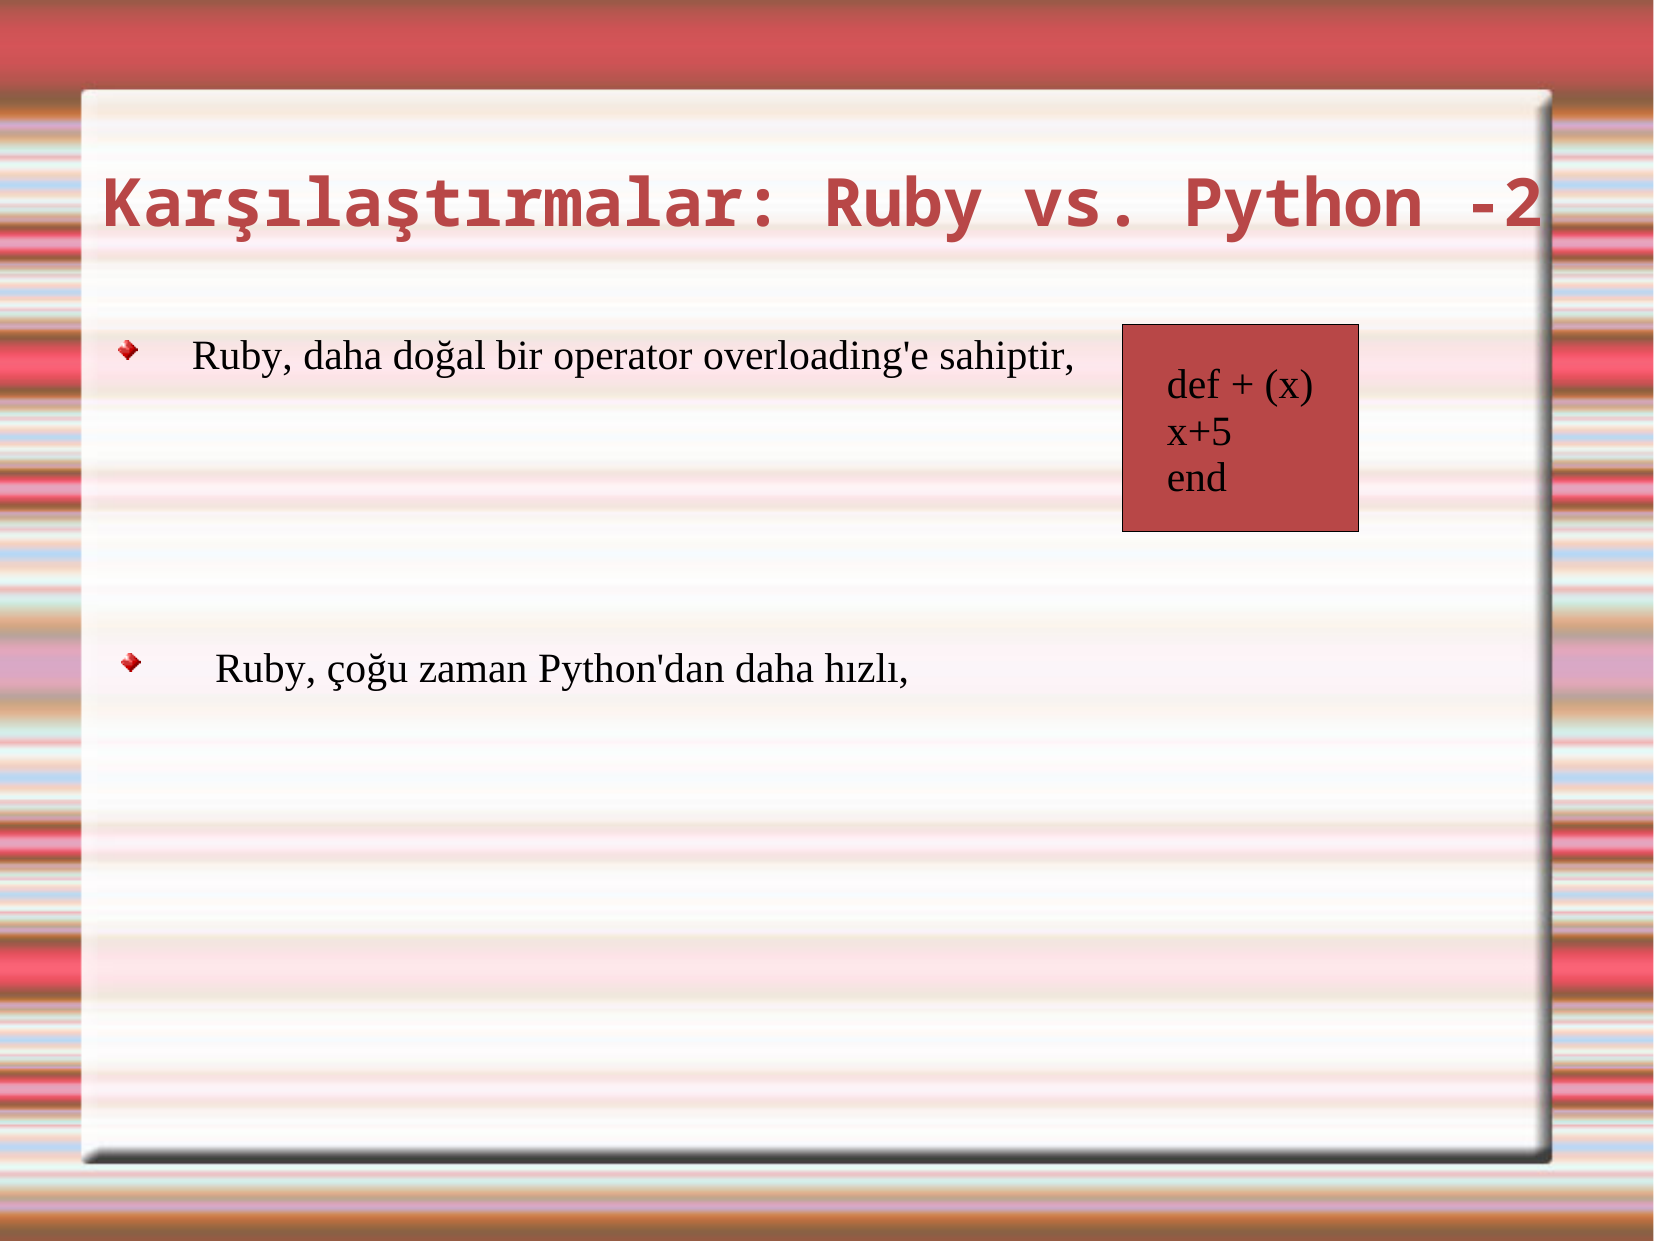

Karşılaştırmalar: Ruby vs. Python -2
Ruby, daha doğal bir operator overloading'e sahiptir,
def + (x)
x+5
end
Ruby, çoğu zaman Python'dan daha hızlı,